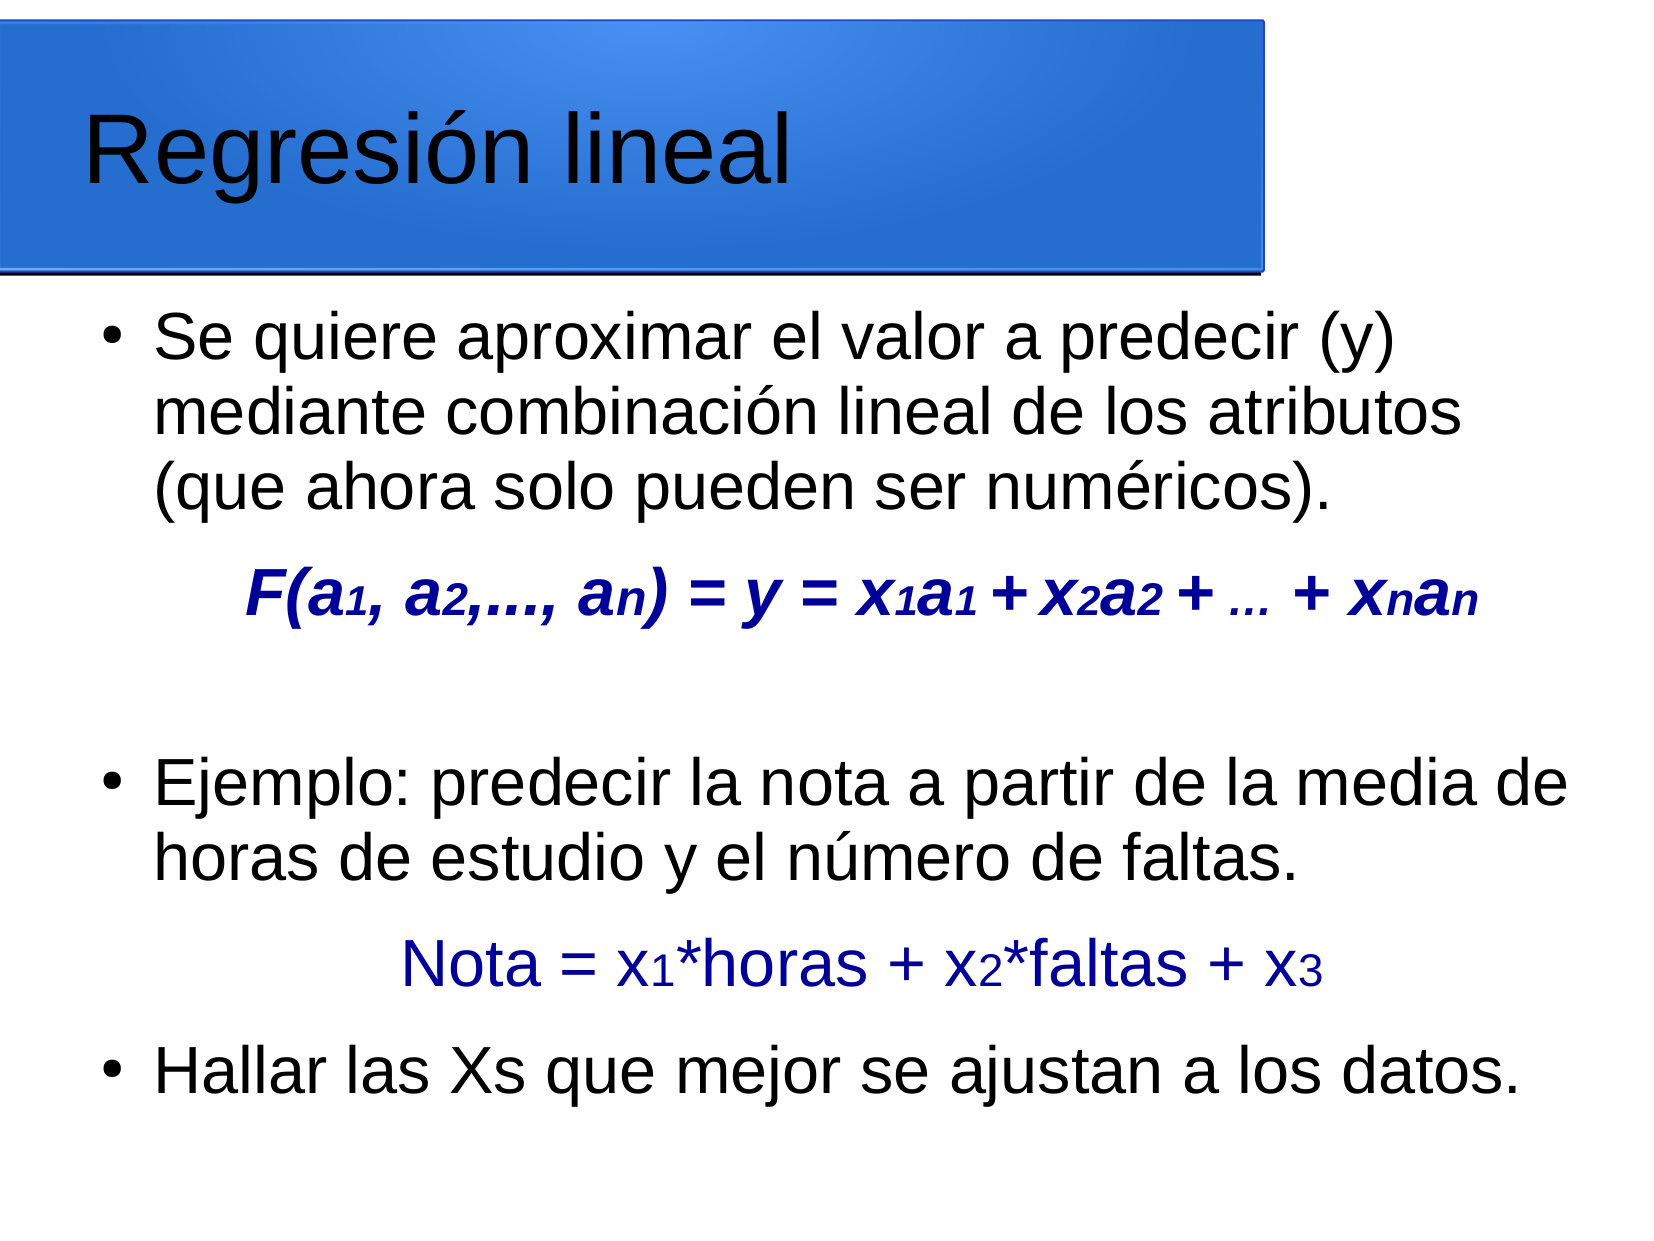

# Regresión lineal
Se quiere aproximar el valor a predecir (y) mediante combinación lineal de los atributos (que ahora solo pueden ser numéricos).
F(a1, a2,..., an) = y = x1a1 + x2a2 + … + xnan
Ejemplo: predecir la nota a partir de la media de horas de estudio y el número de faltas.
Nota = x1*horas + x2*faltas + x3
Hallar las Xs que mejor se ajustan a los datos.